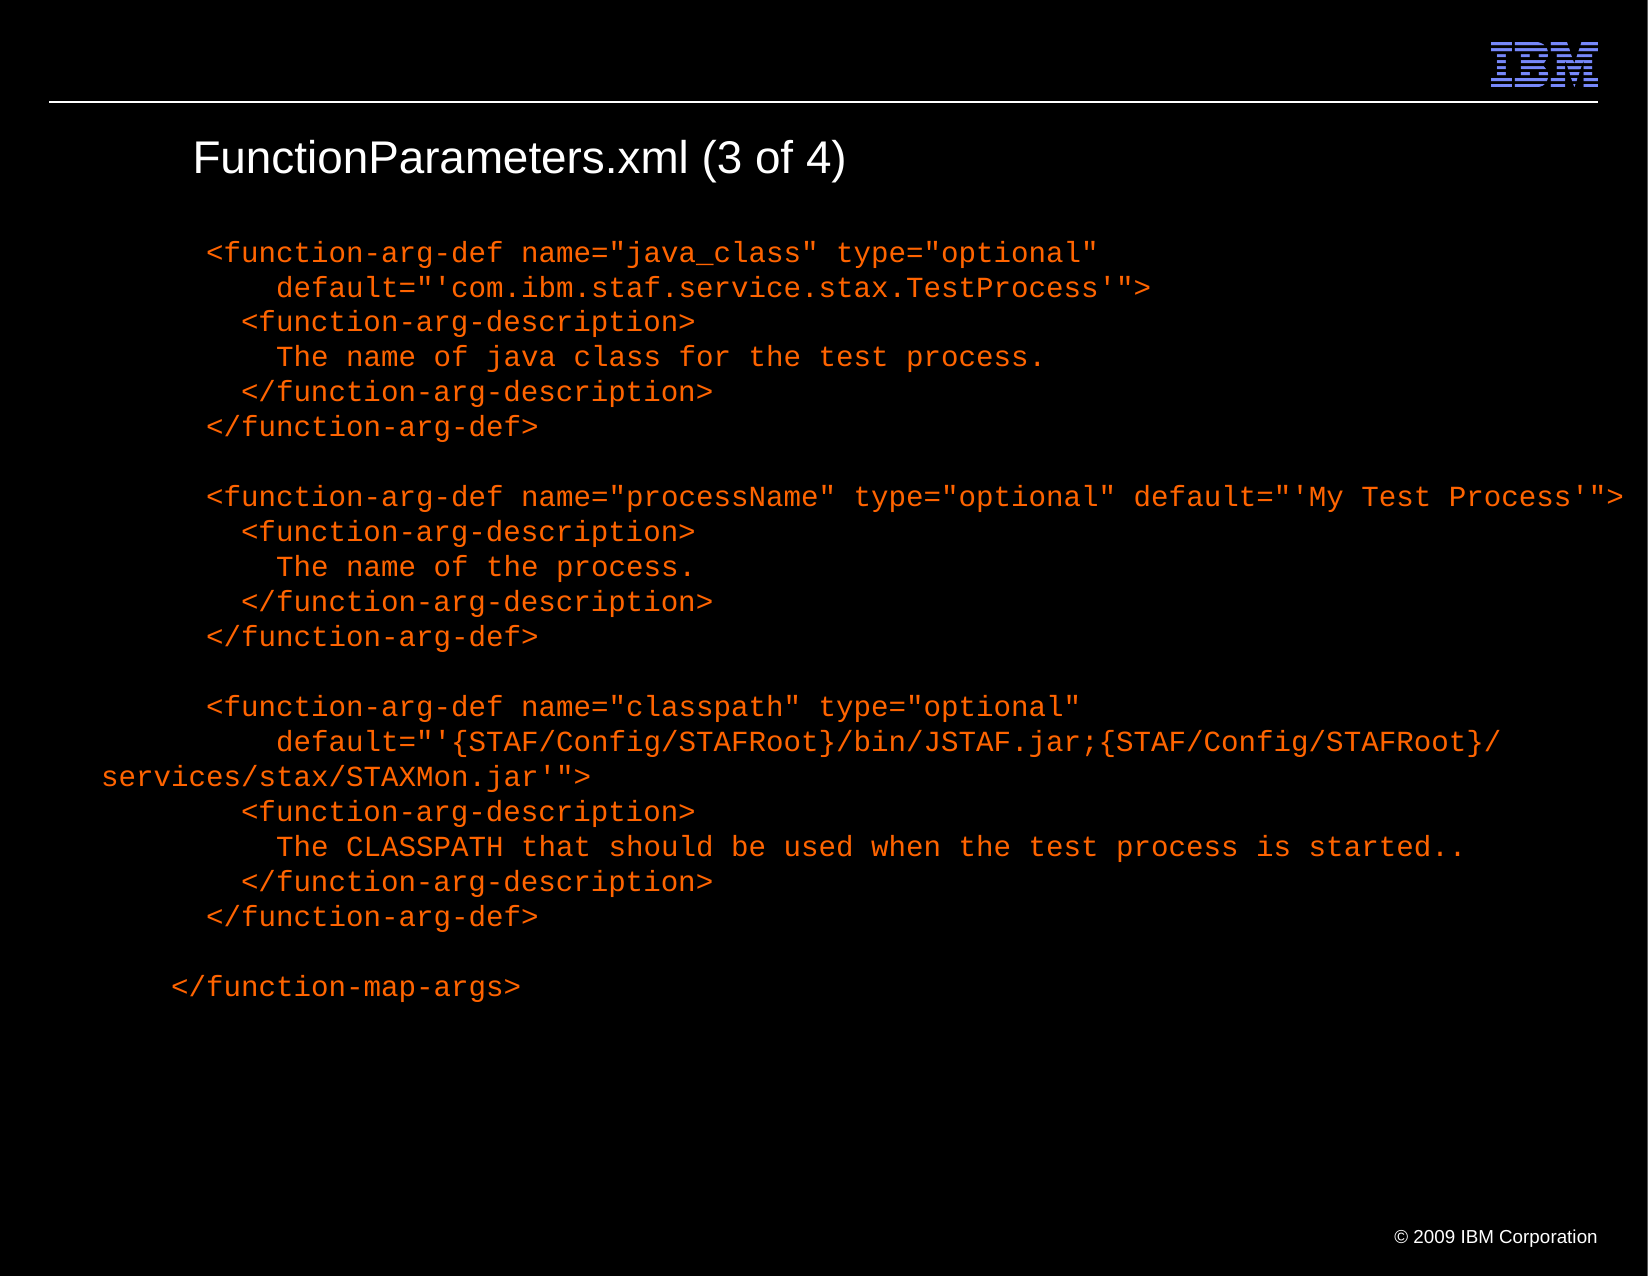

# FunctionParameters.xml (3 of 4)
 <function-arg-def name="java_class" type="optional"
 default="'com.ibm.staf.service.stax.TestProcess'">
 <function-arg-description>
 The name of java class for the test process.
 </function-arg-description>
 </function-arg-def>
 <function-arg-def name="processName" type="optional" default="'My Test Process'">
 <function-arg-description>
 The name of the process.
 </function-arg-description>
 </function-arg-def>
 <function-arg-def name="classpath" type="optional"
 default="'{STAF/Config/STAFRoot}/bin/JSTAF.jar;{STAF/Config/STAFRoot}/services/stax/STAXMon.jar'">
 <function-arg-description>
 The CLASSPATH that should be used when the test process is started..
 </function-arg-description>
 </function-arg-def>
 </function-map-args>